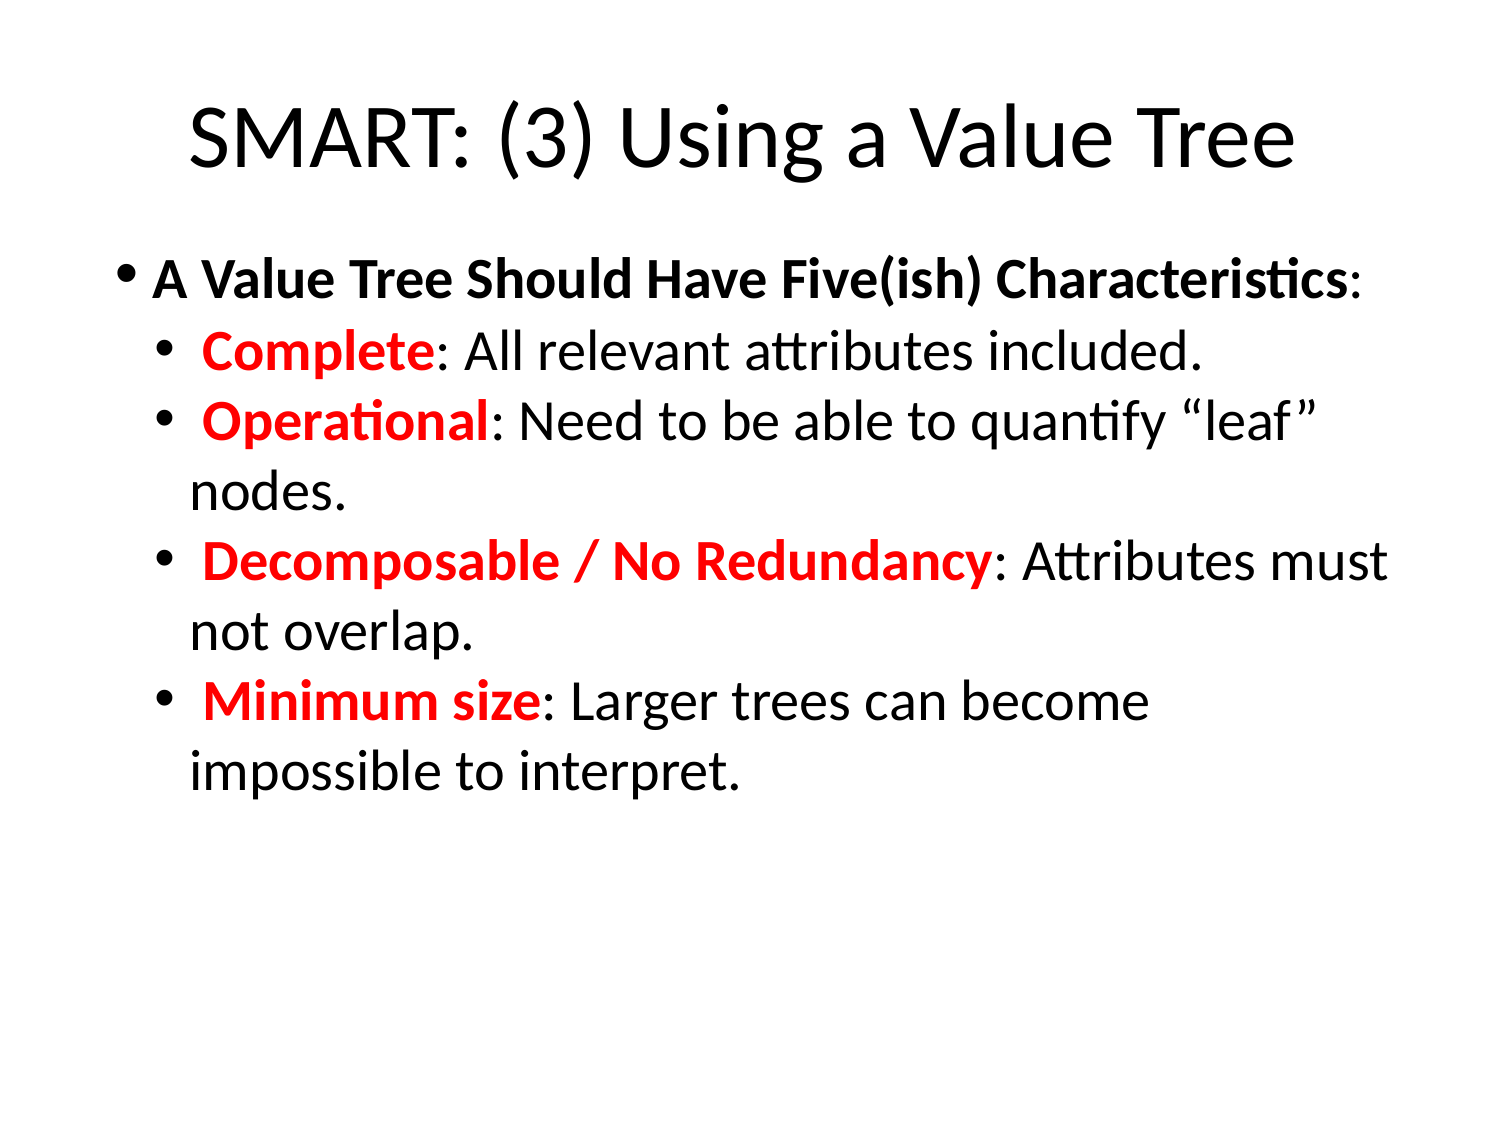

SMART: (3) Using a Value Tree
 A Value Tree Should Have Five(ish) Characteristics:
 Complete: All relevant attributes included.
 Operational: Need to be able to quantify “leaf” nodes.
 Decomposable / No Redundancy: Attributes must not overlap.
 Minimum size: Larger trees can become impossible to interpret.